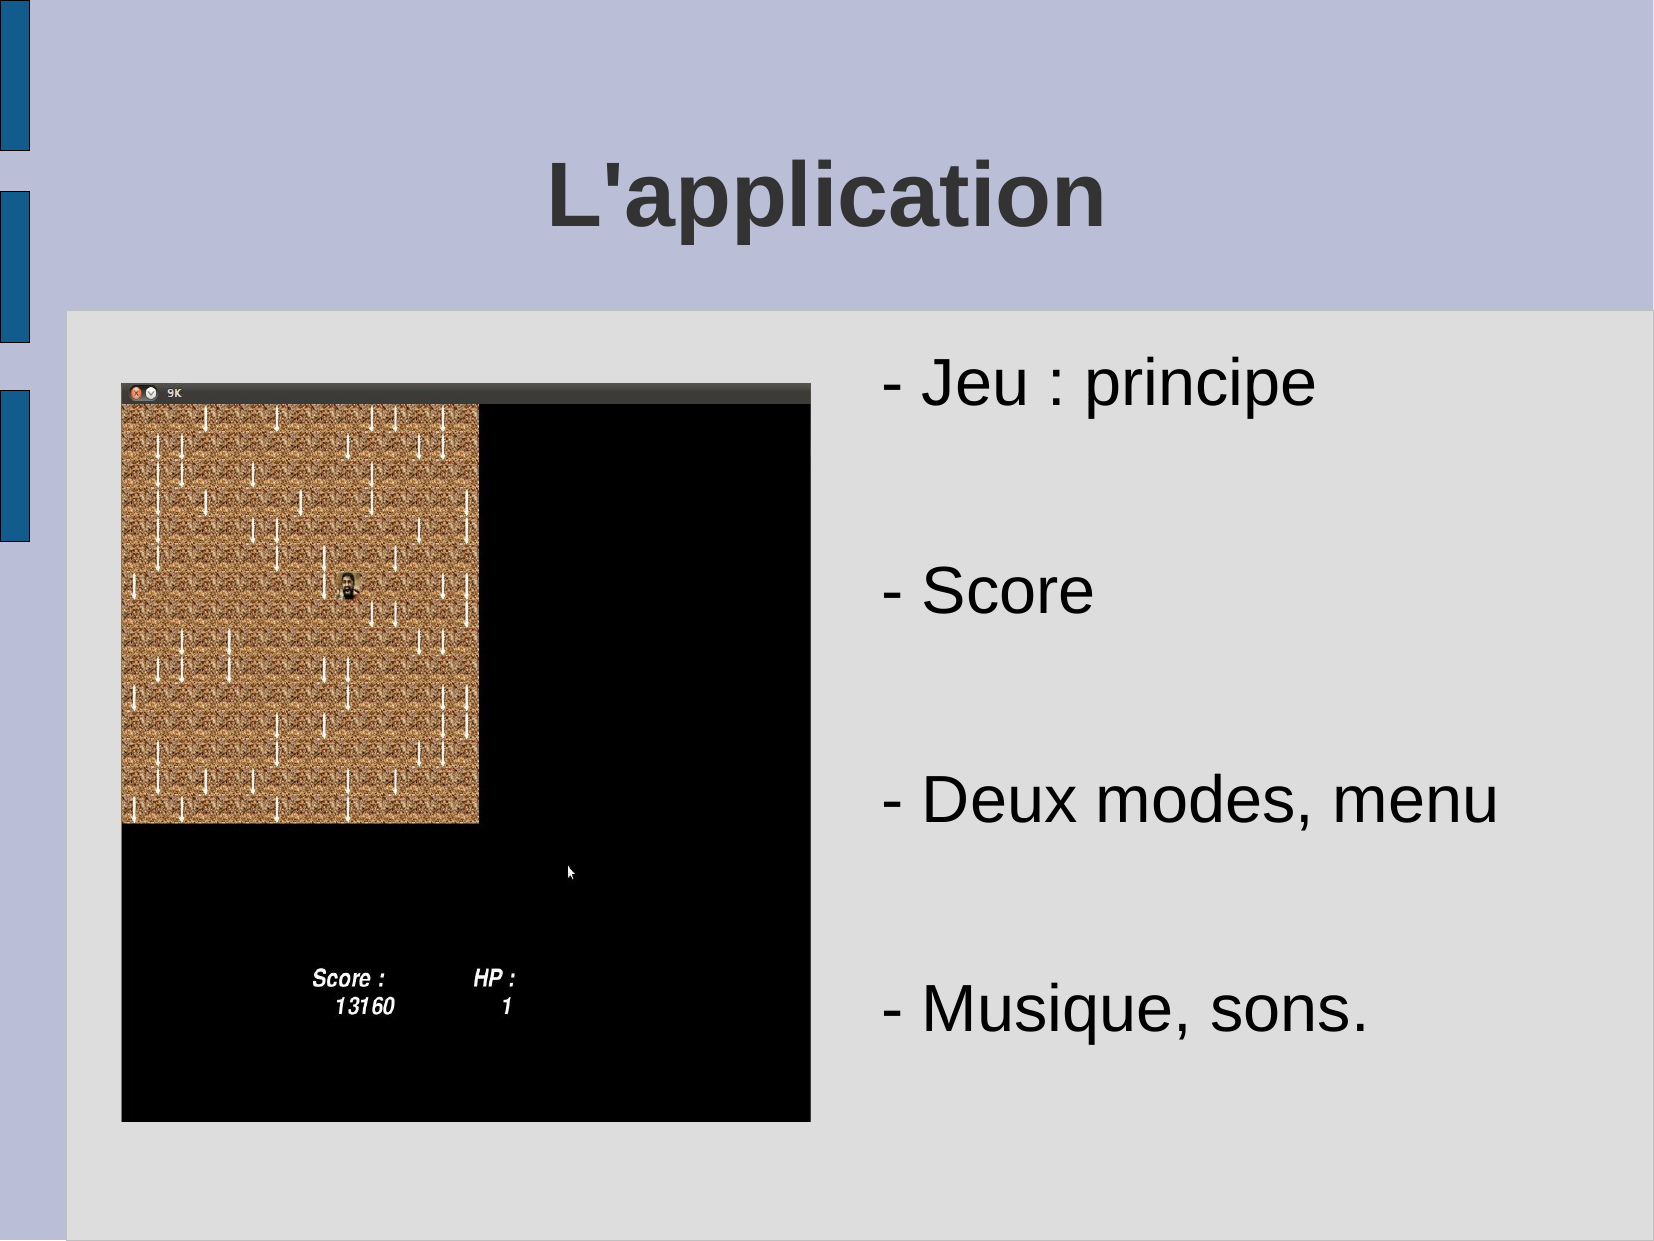

# L'application
 - Jeu : principe
 - Score
 - Deux modes, menu
 - Musique, sons.